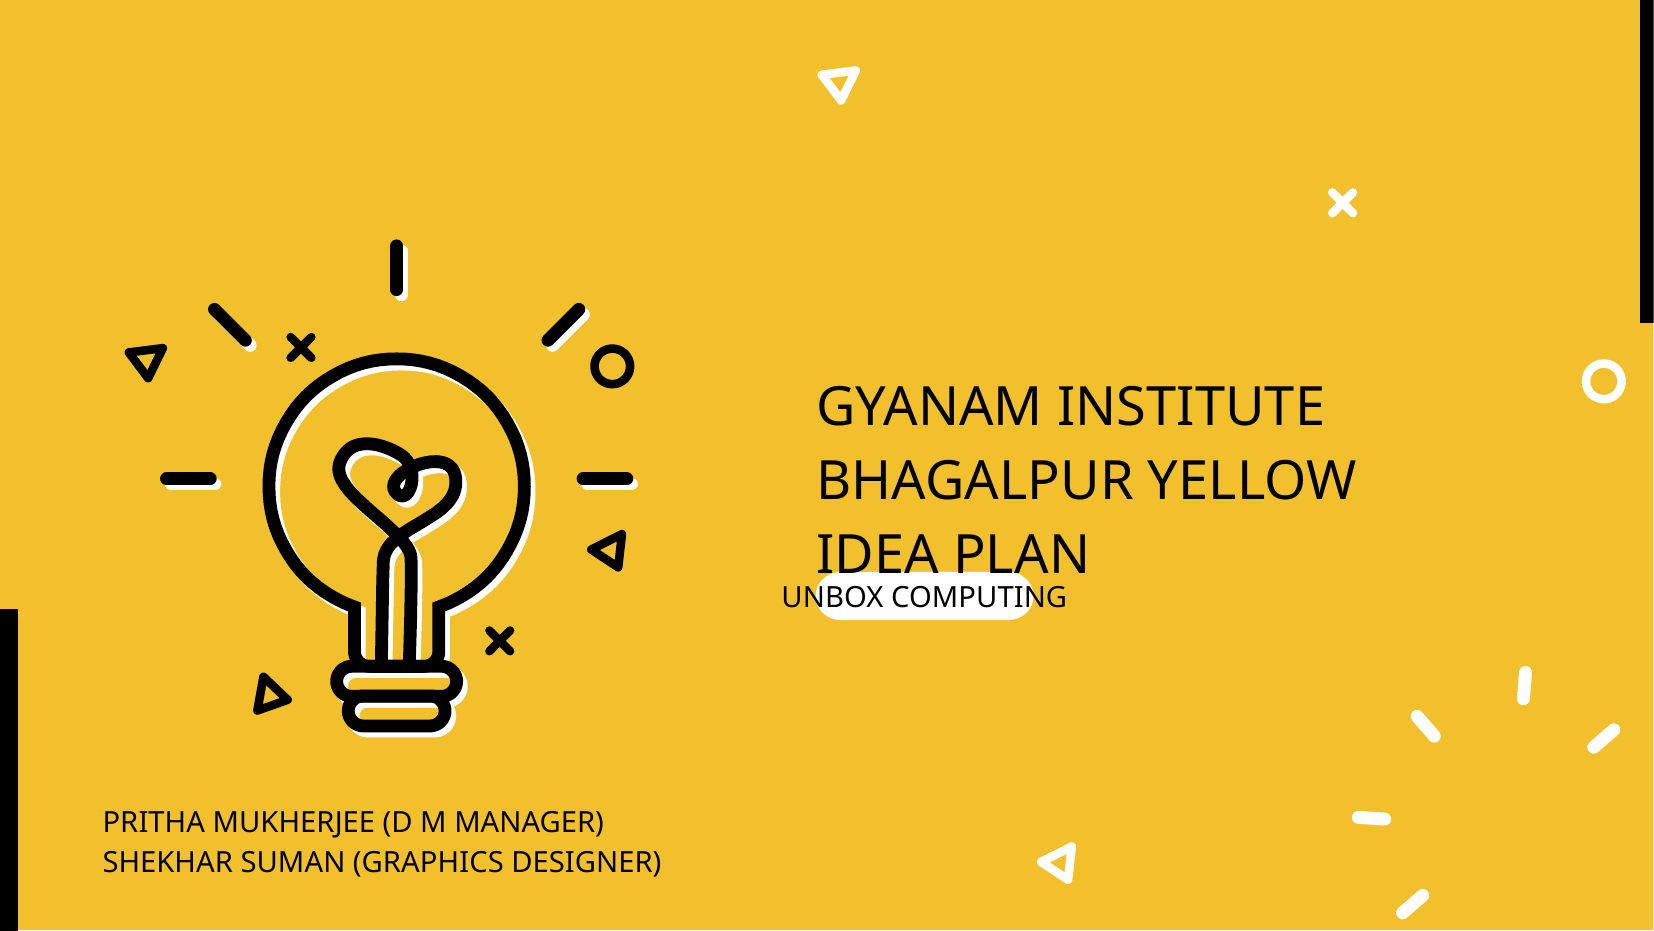

# GYANAM INSTITUTE BHAGALPUR YELLOW IDEA PLAN
UNBOX COMPUTING
PRITHA MUKHERJEE (D M MANAGER)
SHEKHAR SUMAN (GRAPHICS DESIGNER)